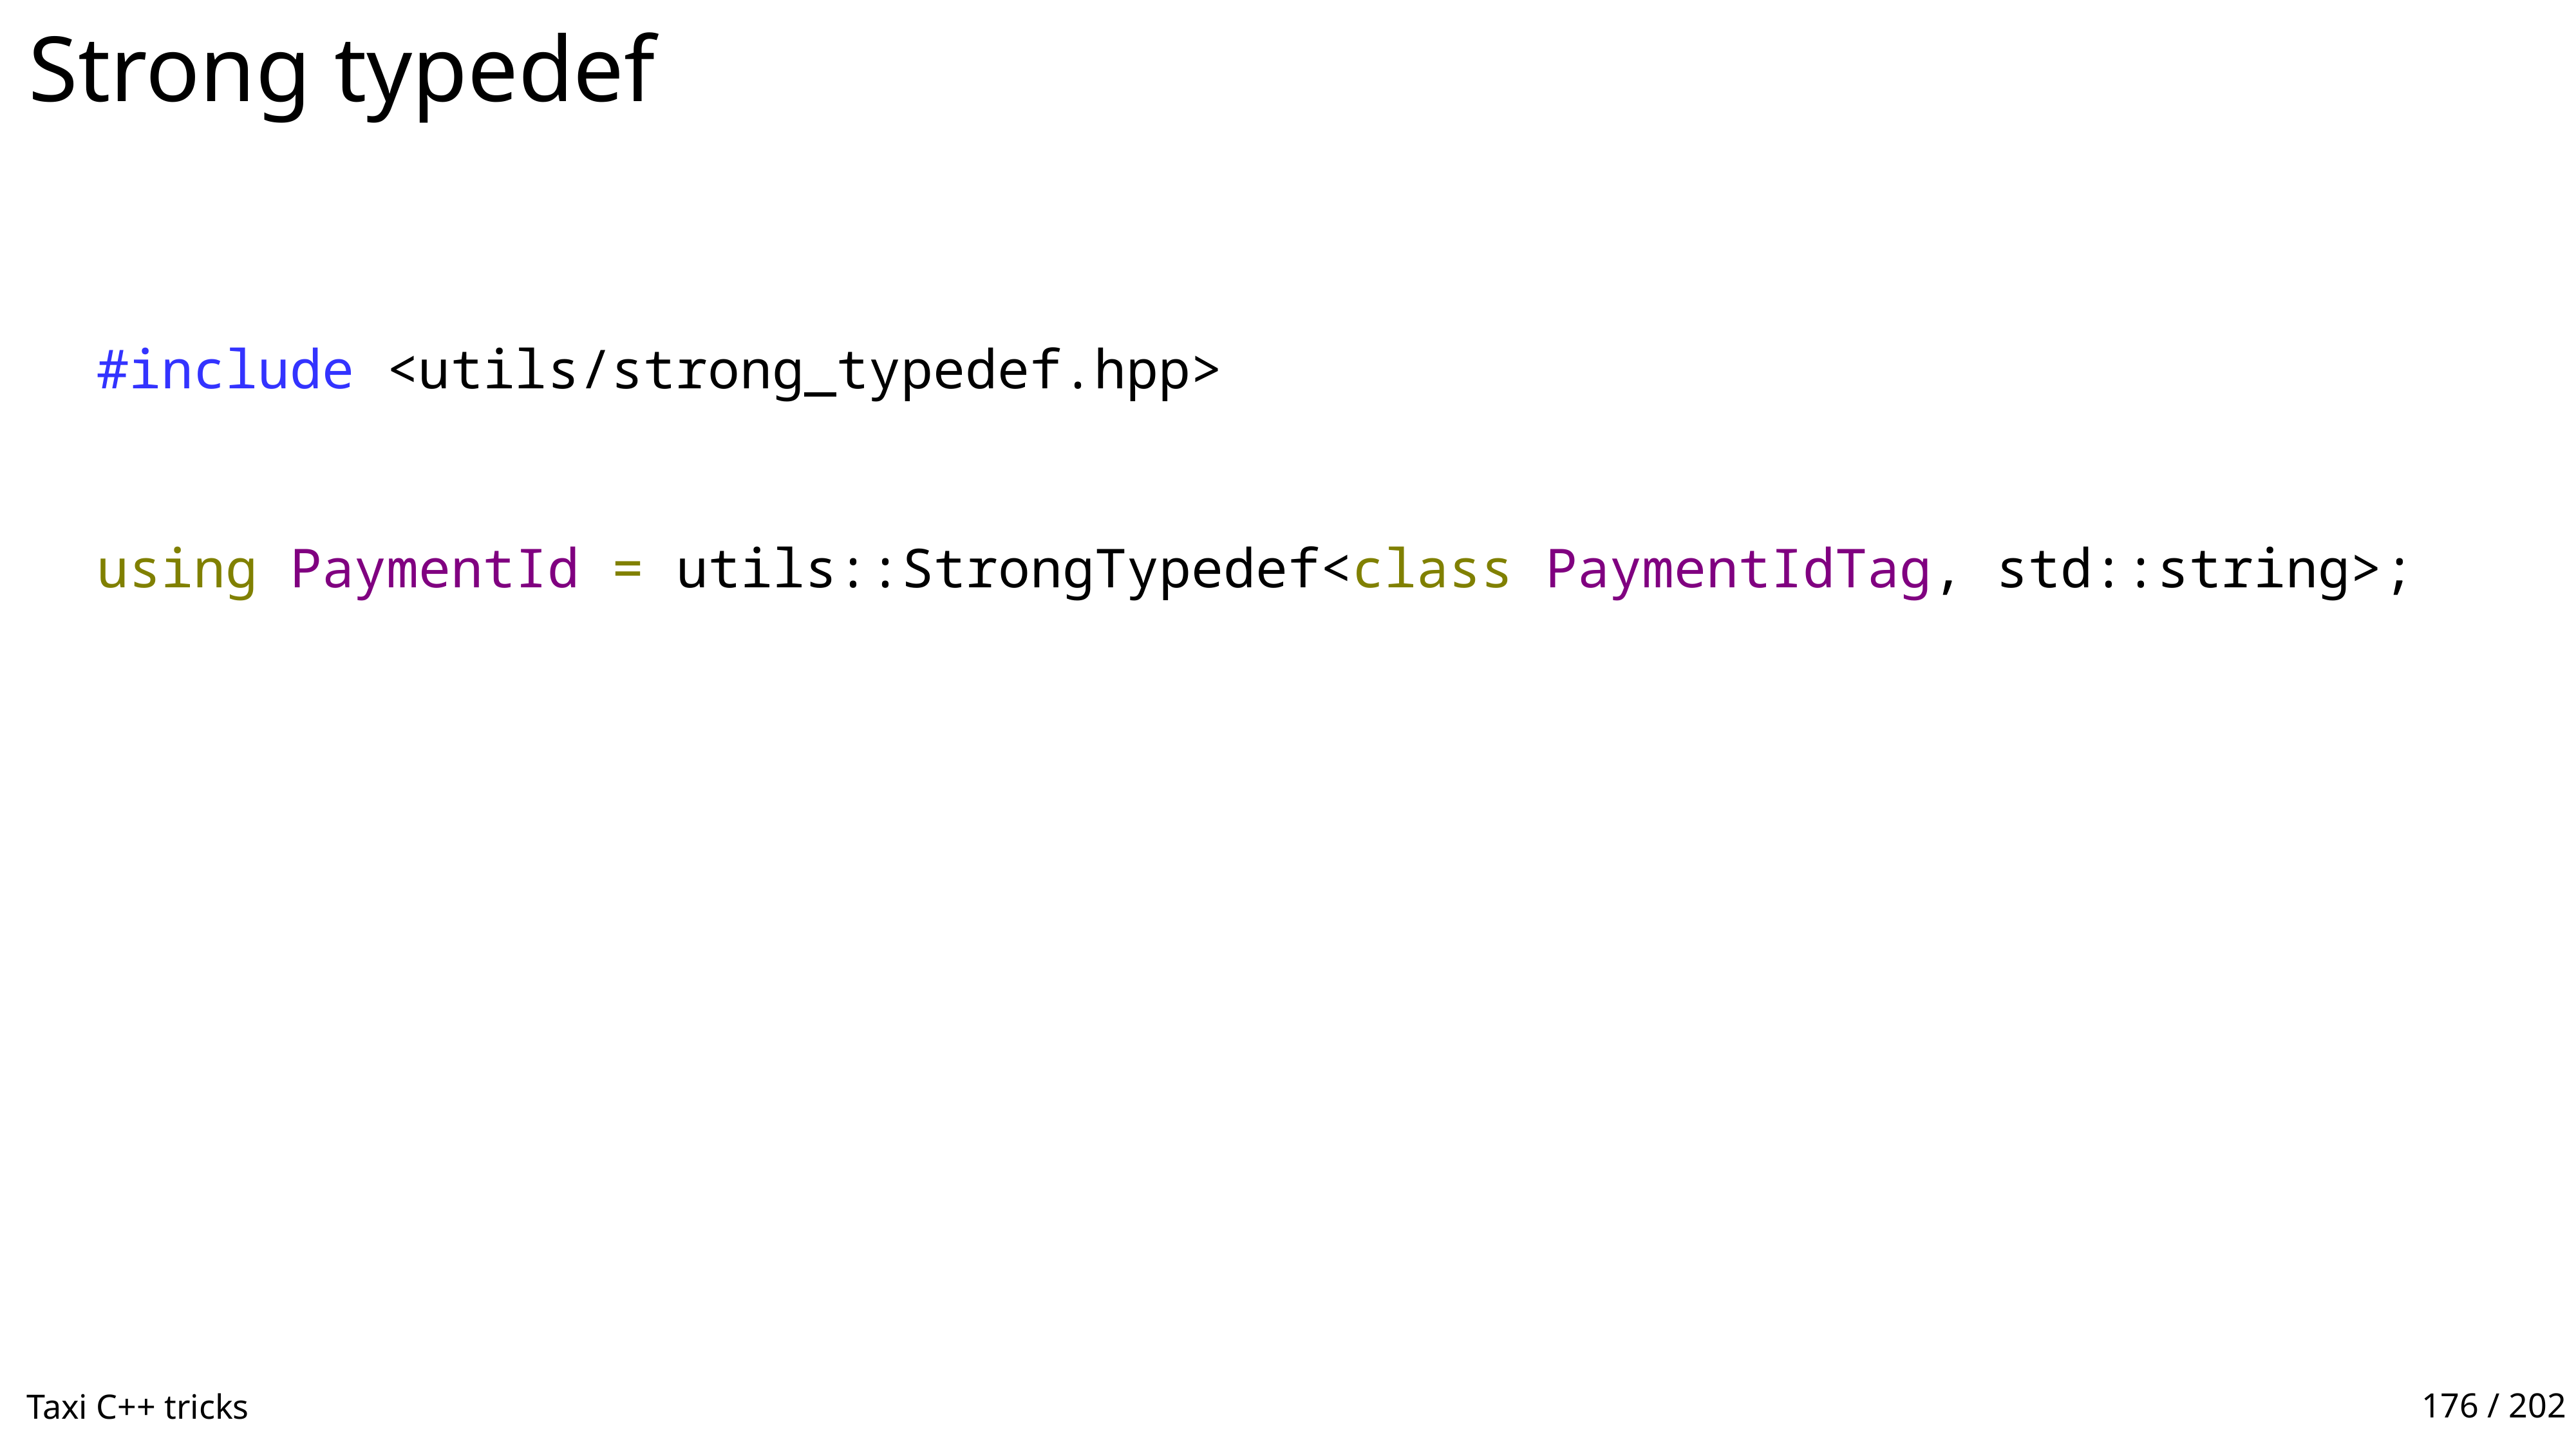

# Strong typedef
#include <utils/strong_typedef.hpp>
using PaymentId = utils::StrongTypedef<class PaymentIdTag, std::string>;
Taxi C++ tricks